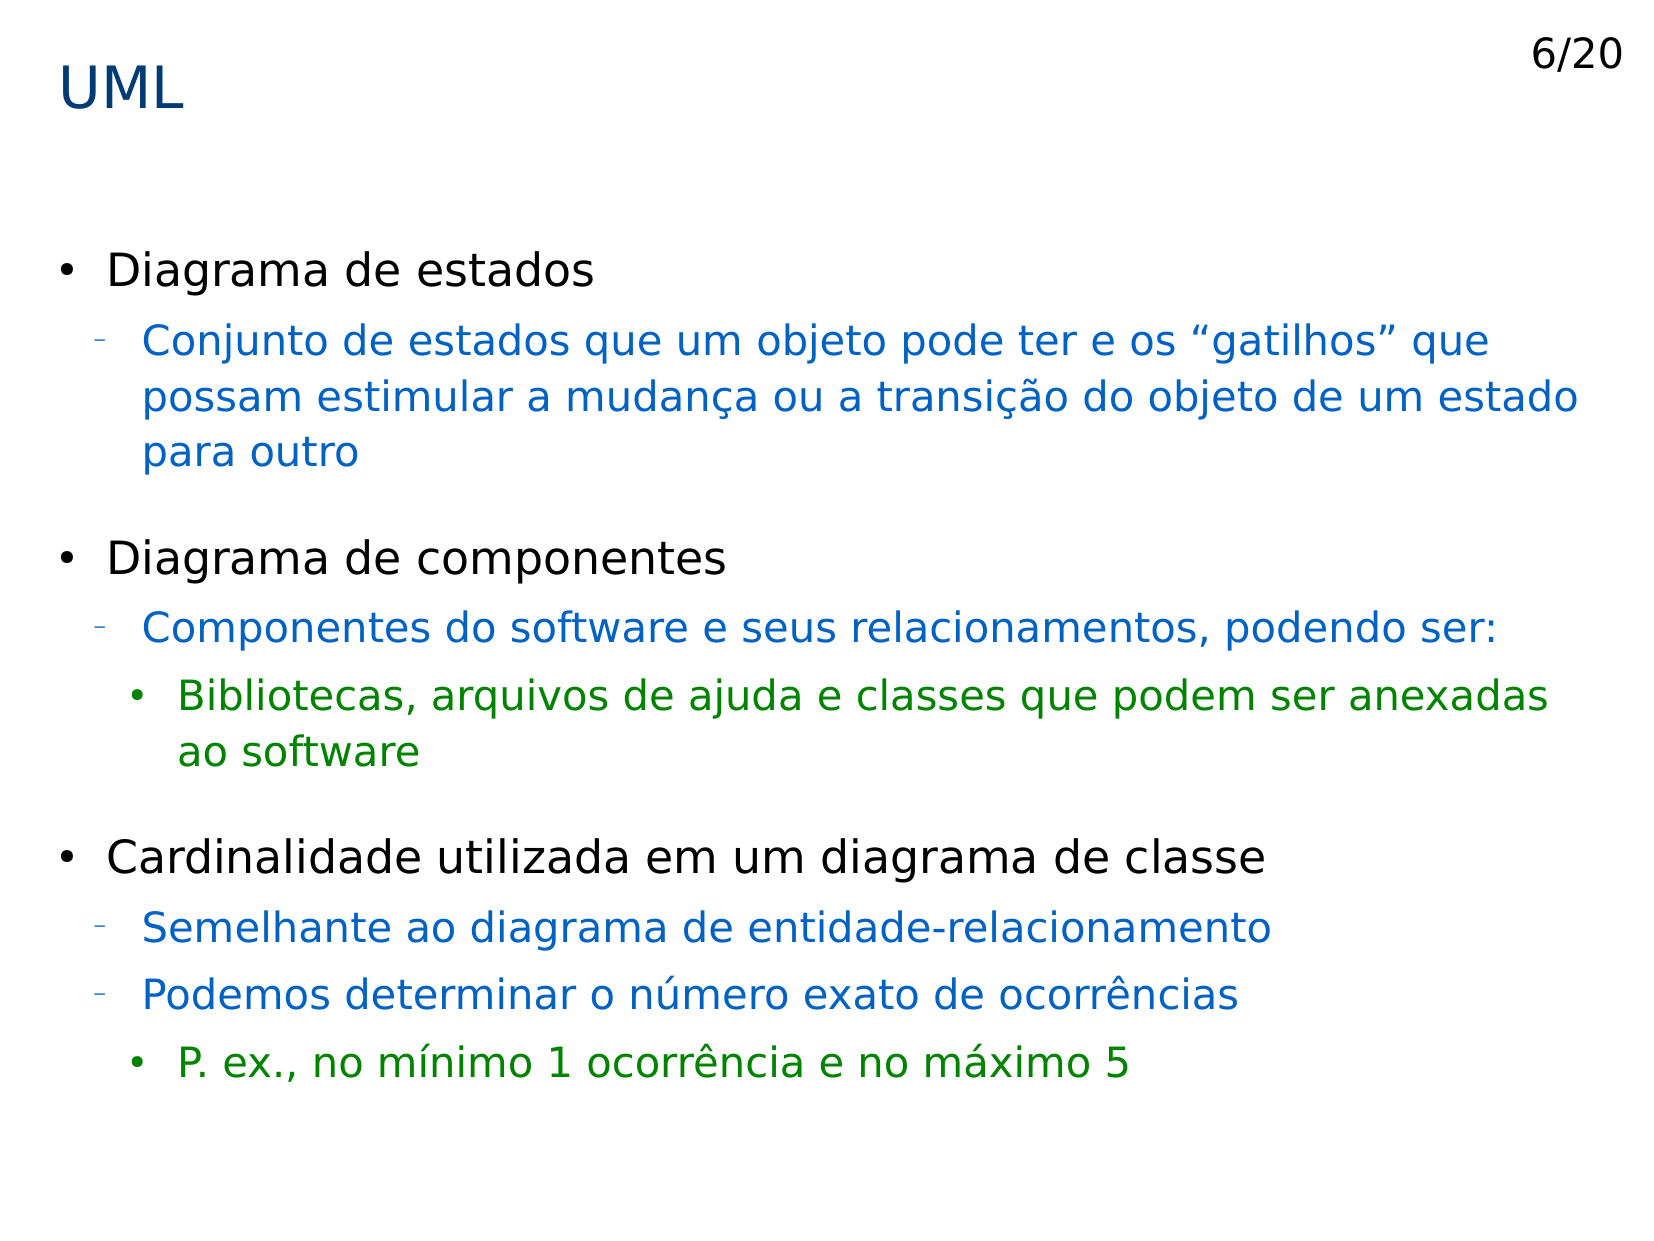

# UML
6
Diagrama de estados
Conjunto de estados que um objeto pode ter e os “gatilhos” que possam estimular a mudança ou a transição do objeto de um estado para outro
Diagrama de componentes
Componentes do software e seus relacionamentos, podendo ser:
Bibliotecas, arquivos de ajuda e classes que podem ser anexadas ao software
Cardinalidade utilizada em um diagrama de classe
Semelhante ao diagrama de entidade-relacionamento
Podemos determinar o número exato de ocorrências
P. ex., no mínimo 1 ocorrência e no máximo 5